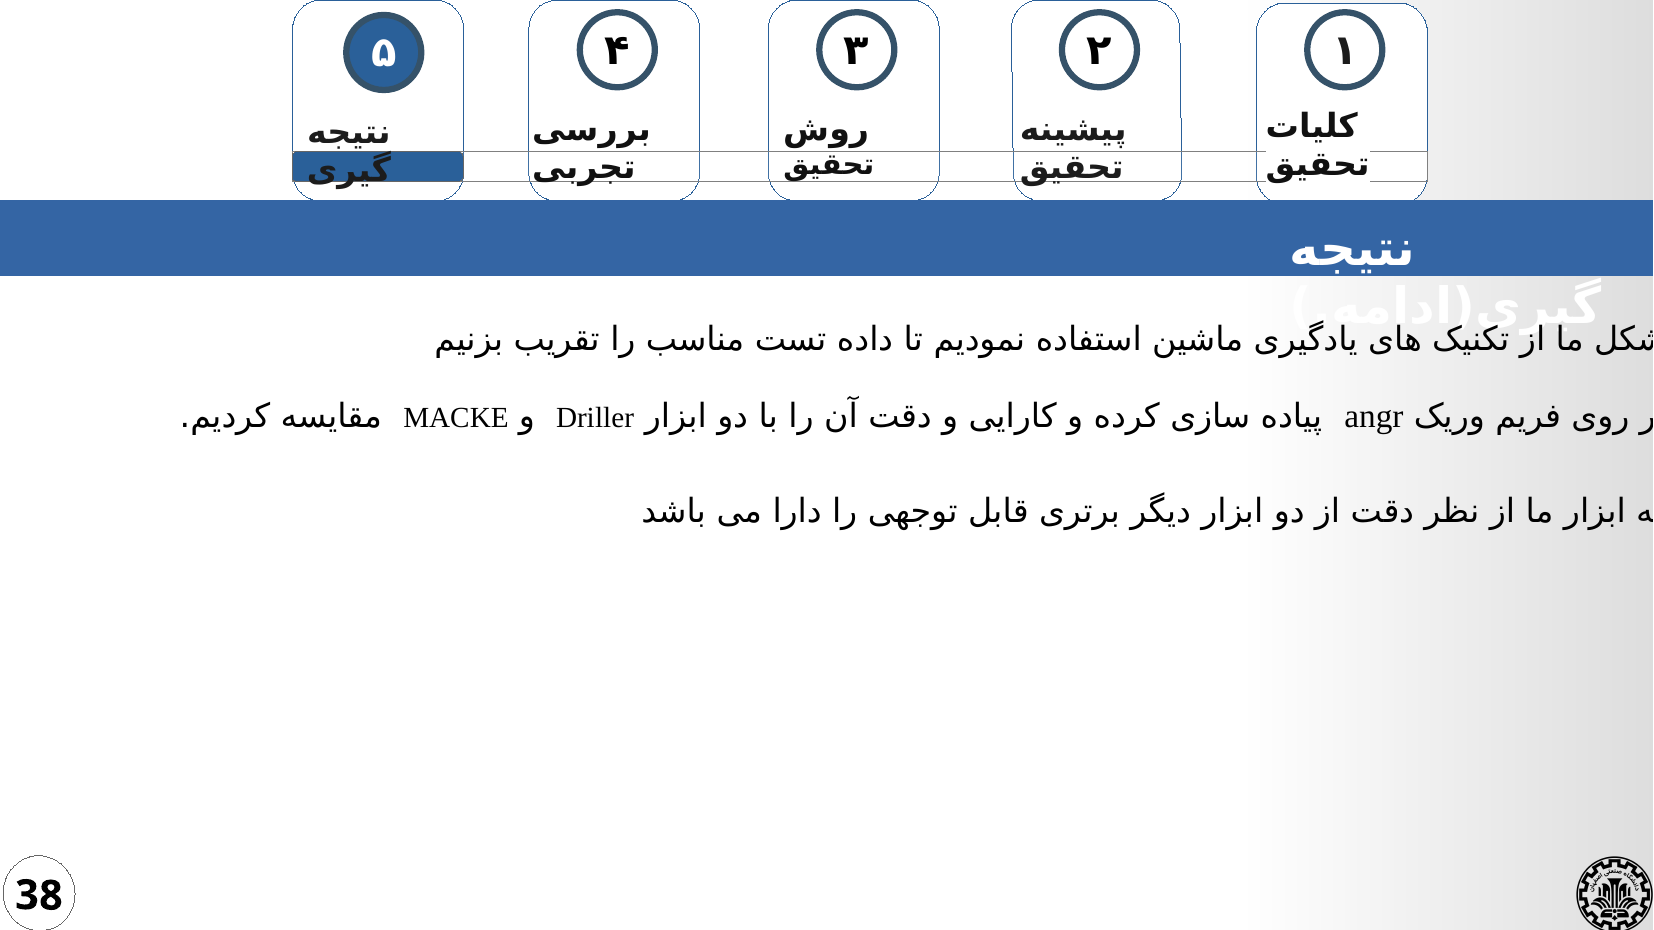

۴
۳
۲
۱
۵
کلیات تحقیق
بررسی تجربی
روش تحقیق
پیشینه تحقیق
نتیجه گیری
نتیجه گیری(ادامه.)
برای رفع این مشکل ما از تکنیک های یادگیری ماشین استفاده نمودیم تا داده تست مناسب را تقریب بزنیم
ما رویکرد خود را بر روی فریم وریک angr پیاده سازی کرده و کارایی و دقت آن را با دو ابزار Driller و MACKE مقایسه کردیم.
در آخر دیدم که ابزار ما از نظر دقت از دو ابزار دیگر برتری قابل توجهی را دارا می باشد
38